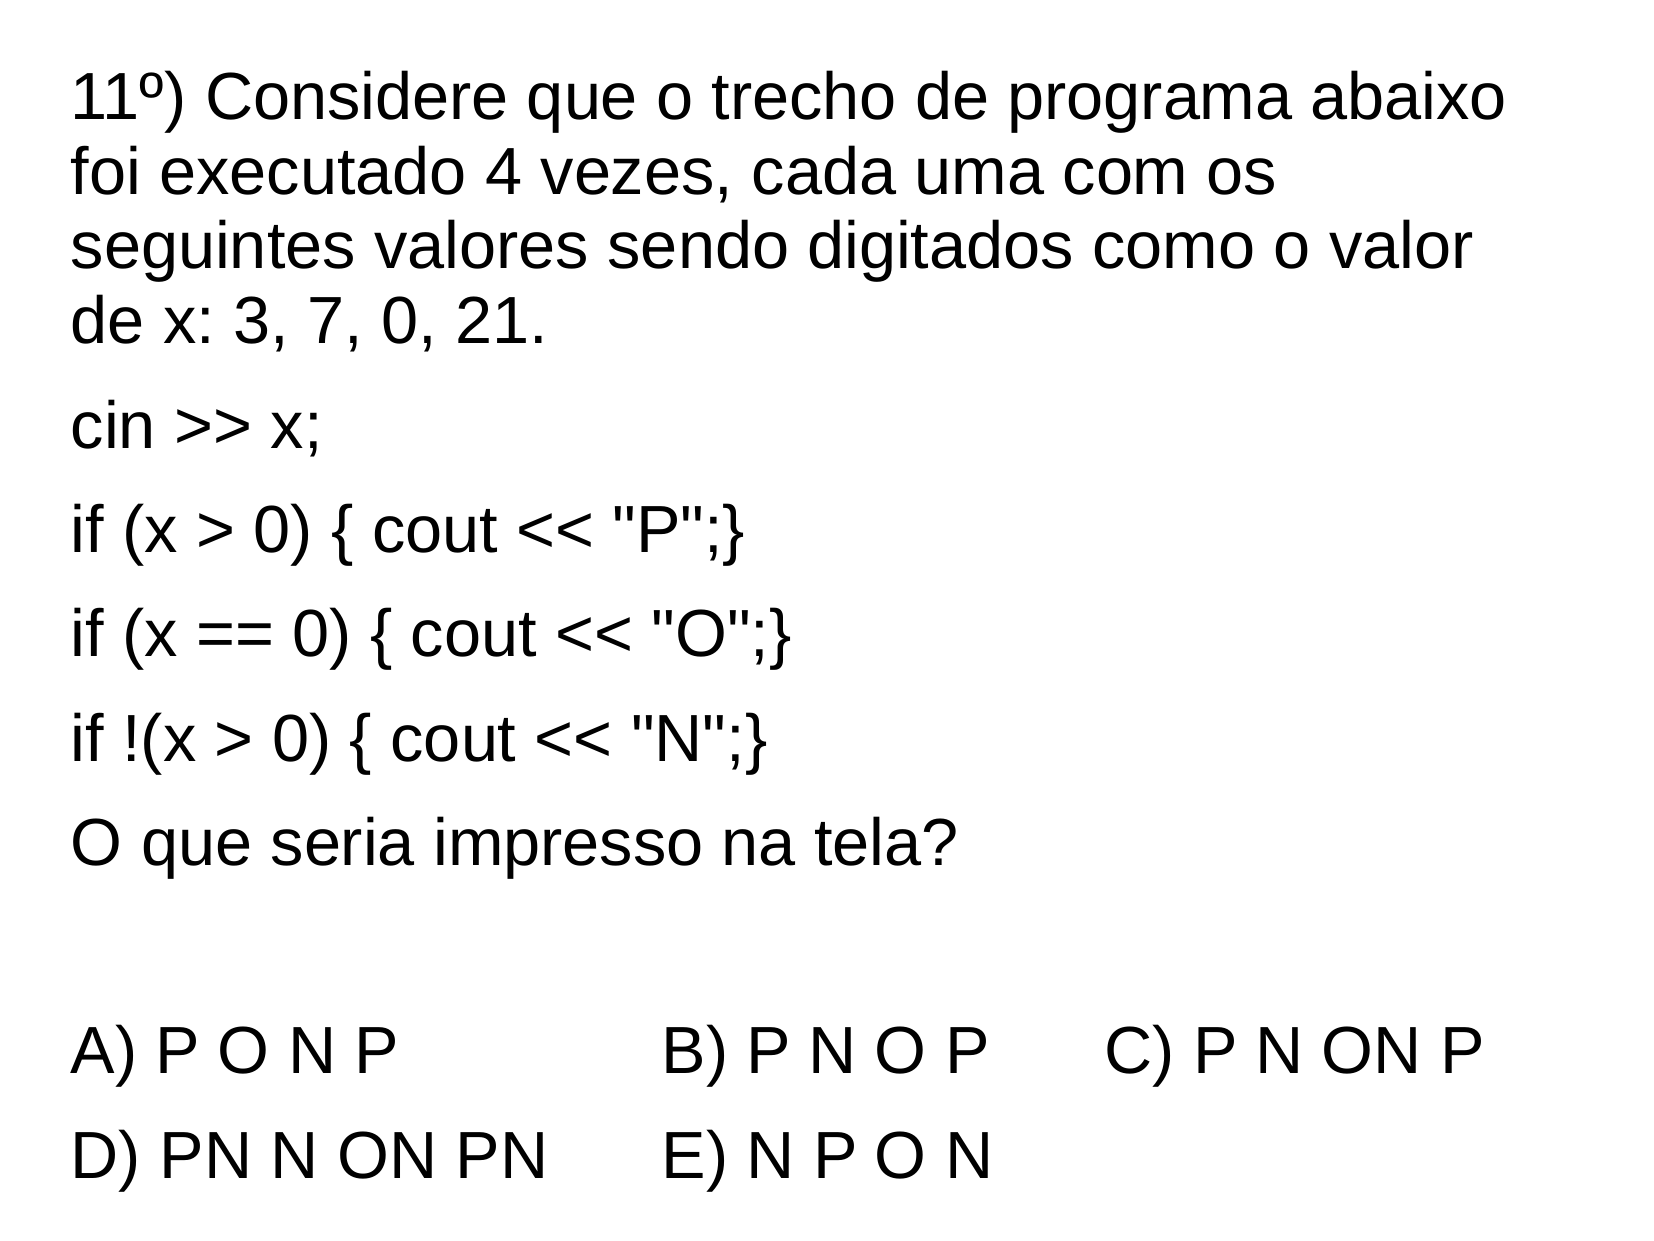

# 11º) Considere que o trecho de programa abaixo foi executado 4 vezes, cada uma com os seguintes valores sendo digitados como o valor de x: 3, ­7, 0, 21.
cin >> x;
if (x > 0) { cout << "P";}
if (x == 0) { cout << "O";}
if !(x > 0) { cout << "N";}
O que seria impresso na tela?
A) P O N P				B) P N O P		C) P N ON P
D) PN N ON PN		E) N P O N